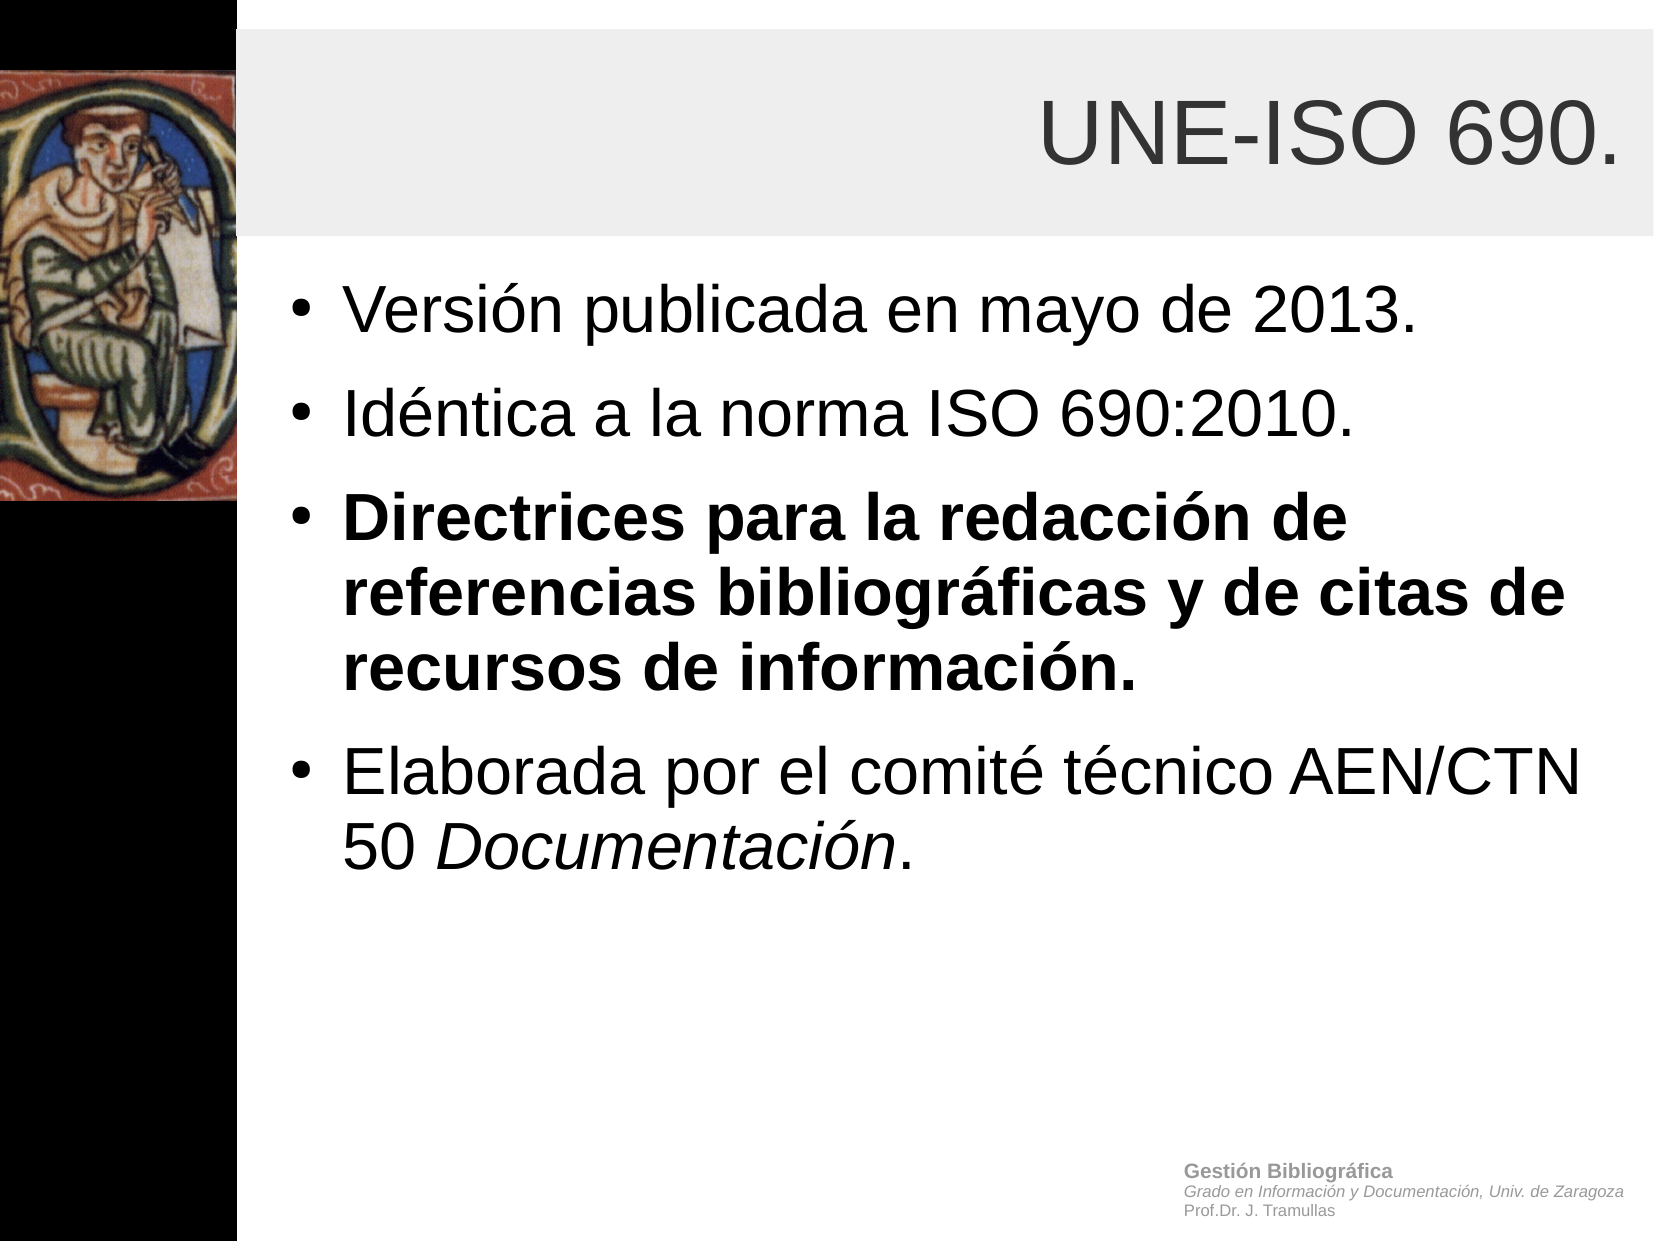

# UNE-ISO 690.
Versión publicada en mayo de 2013.
Idéntica a la norma ISO 690:2010.
Directrices para la redacción de referencias bibliográficas y de citas de recursos de información.
Elaborada por el comité técnico AEN/CTN 50 Documentación.